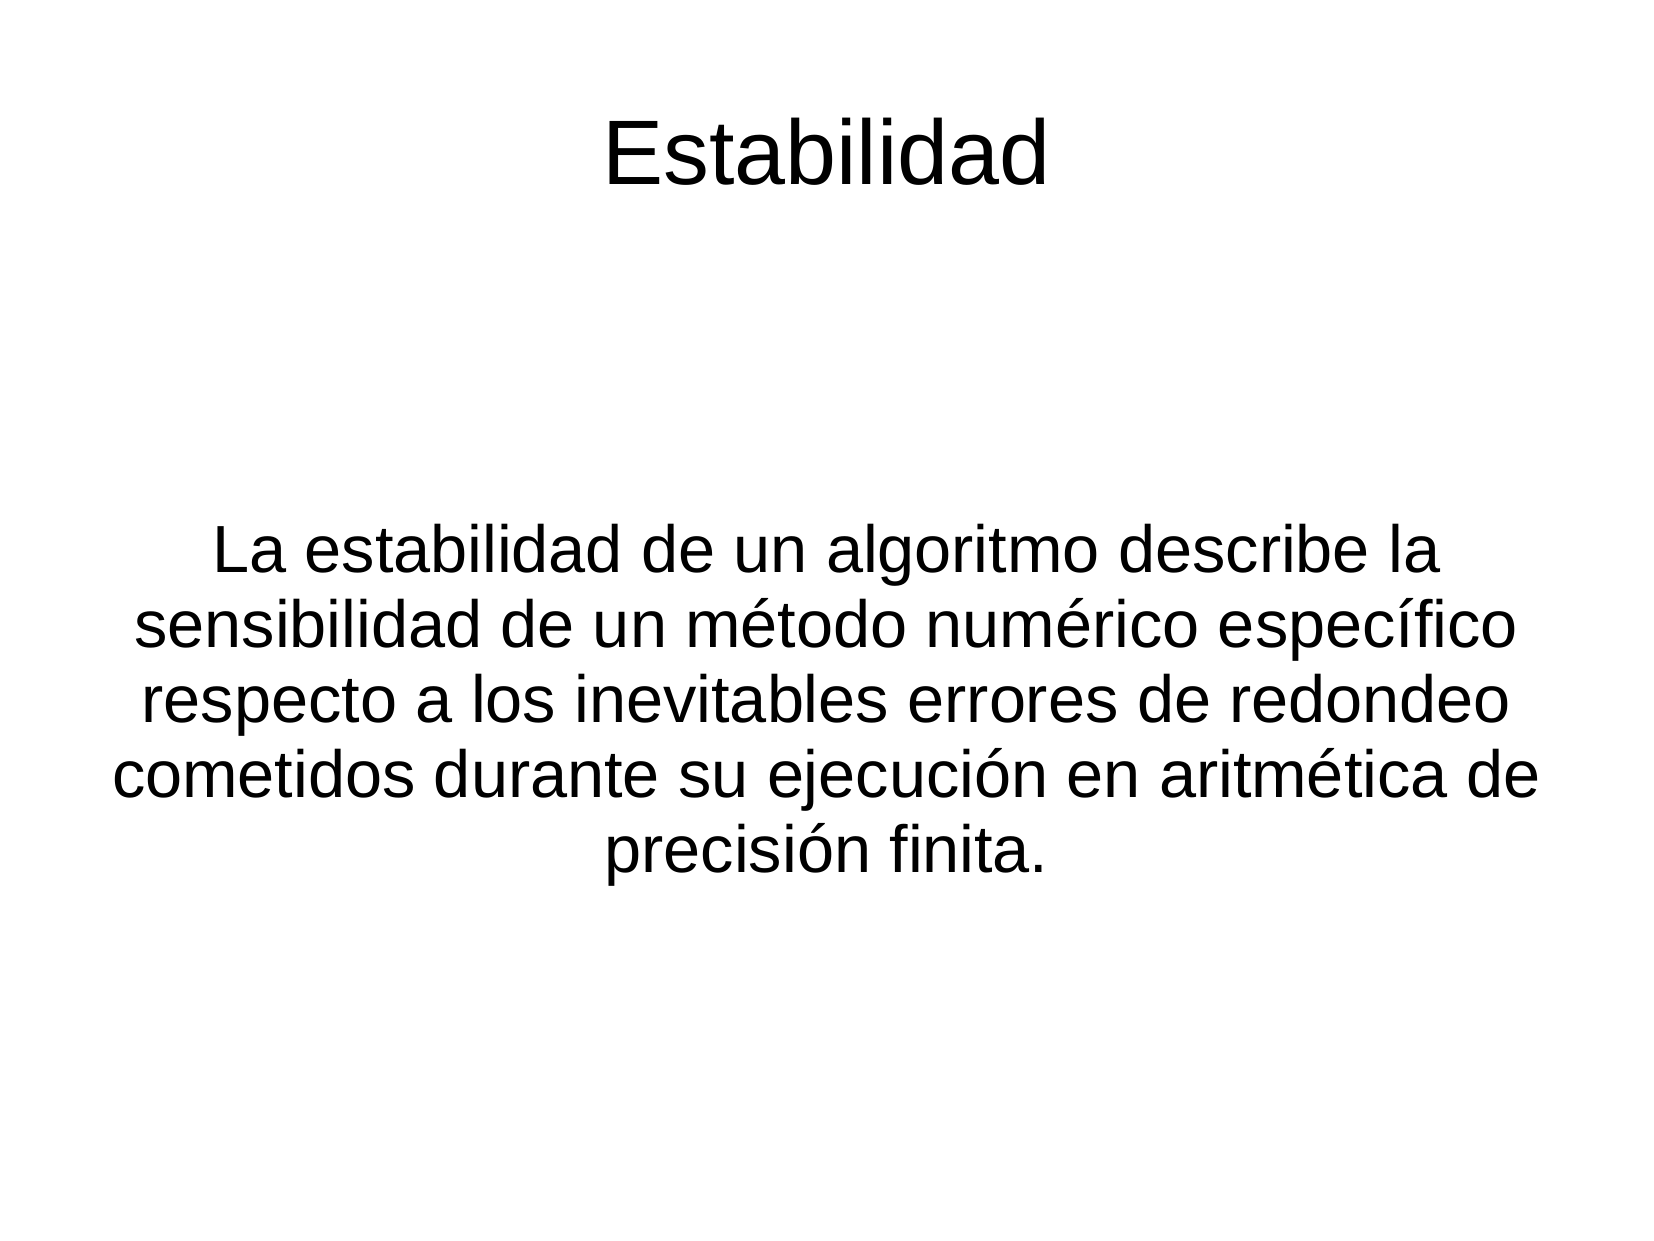

# Estabilidad
La estabilidad de un algoritmo describe la sensibilidad de un método numérico específico respecto a los inevitables errores de redondeo cometidos durante su ejecución en aritmética de precisión finita.